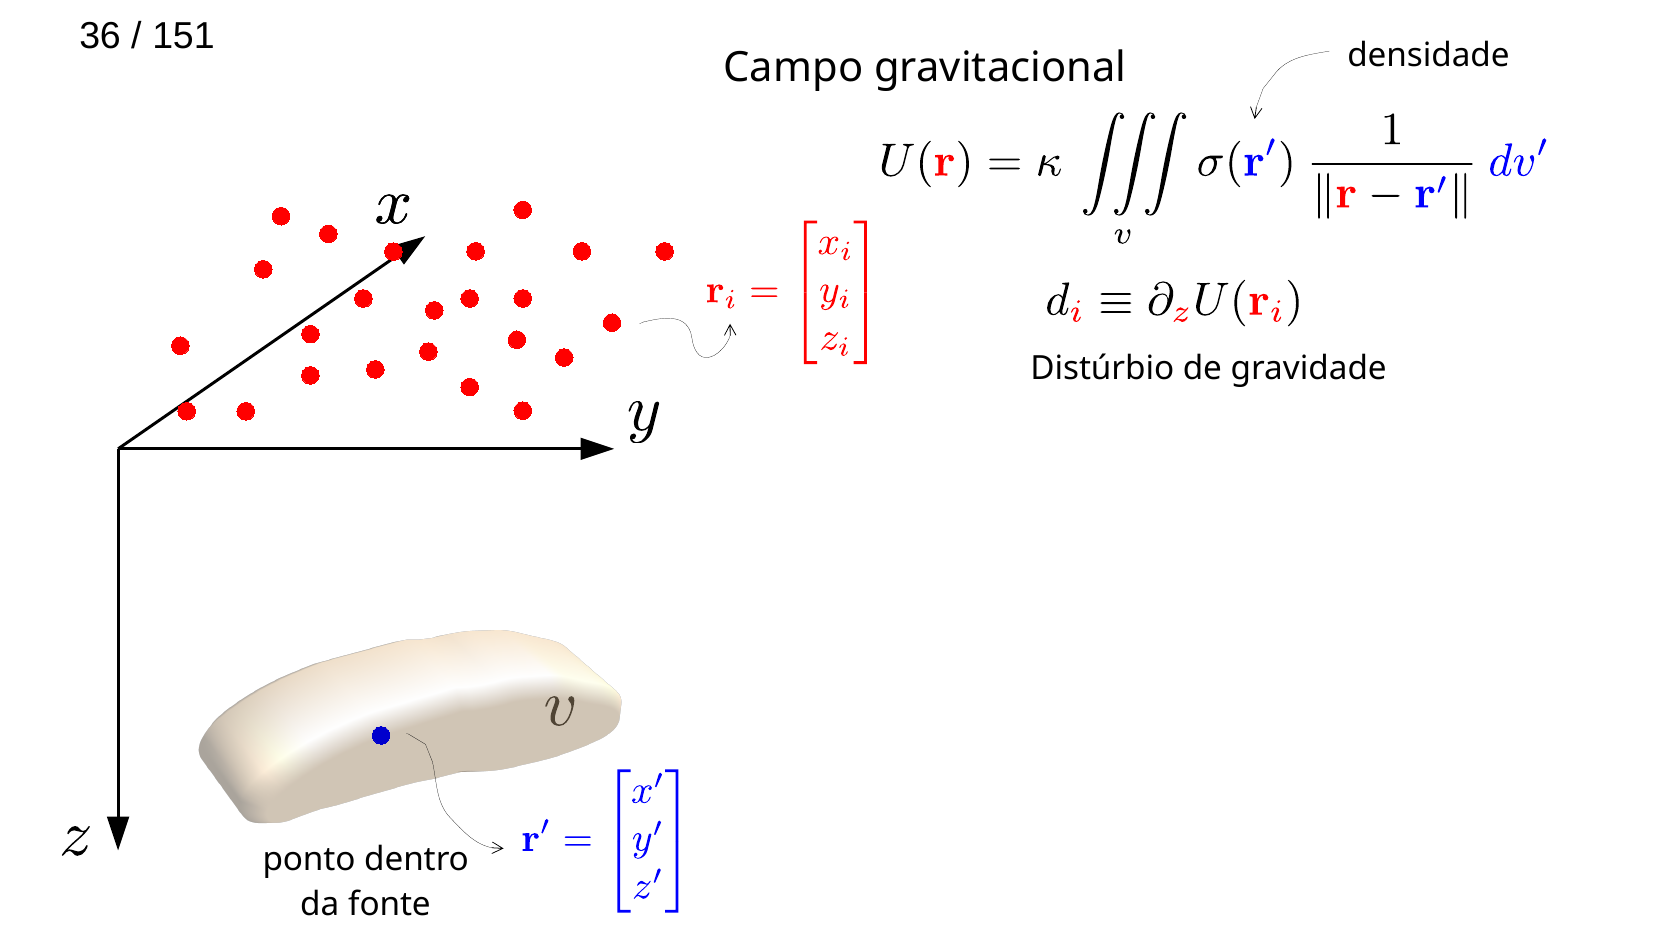

densidade
Campo gravitacional
Distúrbio de gravidade
ponto dentro da fonte